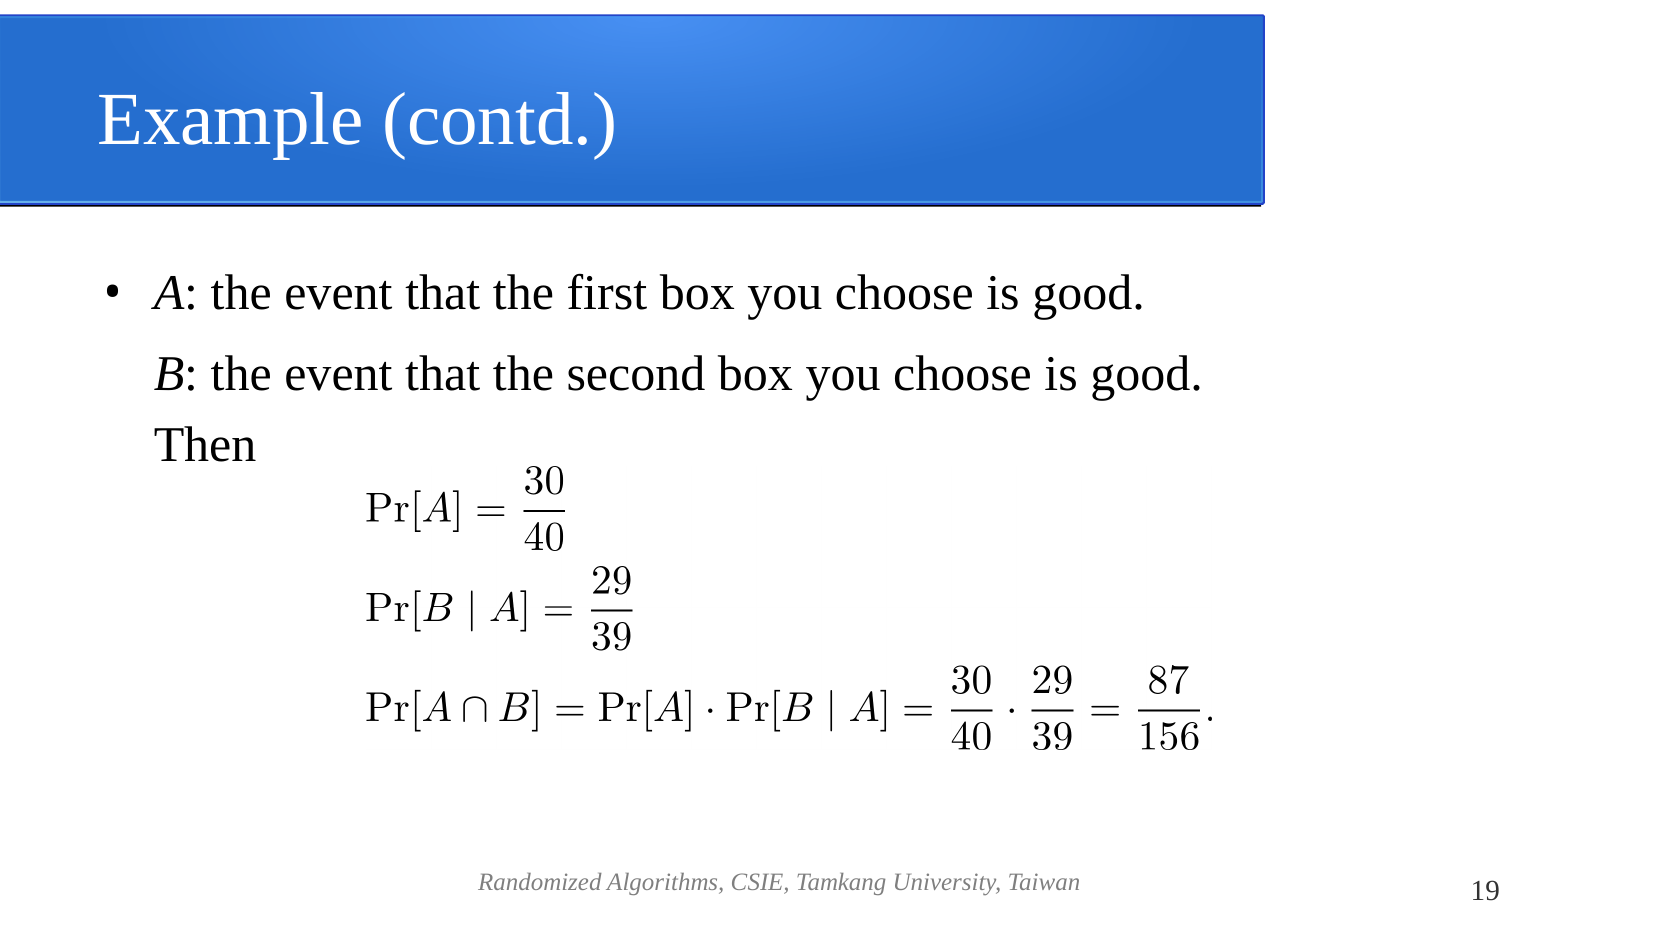

Example (contd.)
# A: the event that the first box you choose is good.
B: the event that the second box you choose is good.
Then
Randomized Algorithms, CSIE, Tamkang University, Taiwan
19